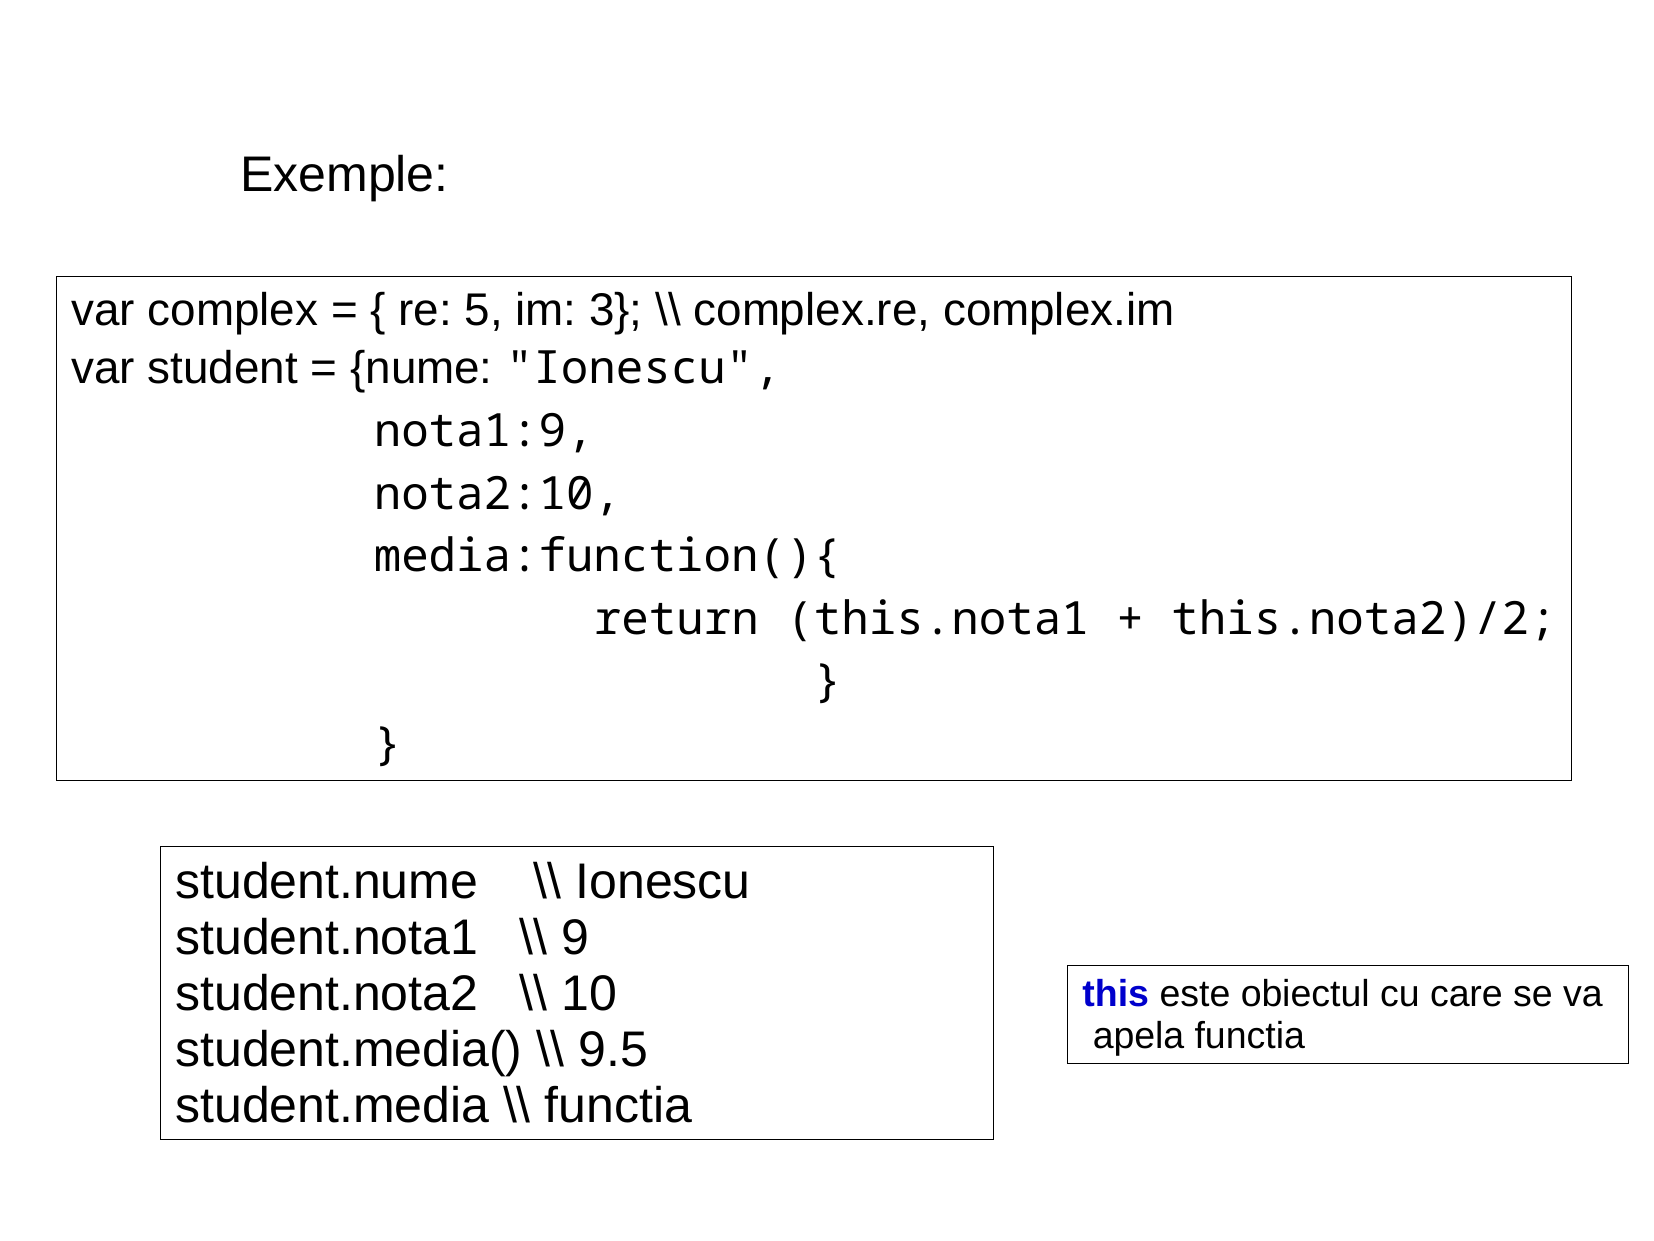

Exemple:
var complex = { re: 5, im: 3}; \\ complex.re, complex.im
var student = {nume: "Ionescu",
 nota1:9,
 nota2:10,
 media:function(){
 return (this.nota1 + this.nota2)/2;
 }
 }
student.nume \\ Ionescu
student.nota1 \\ 9
student.nota2 \\ 10
student.media() \\ 9.5
student.media \\ functia
this este obiectul cu care se va
 apela functia